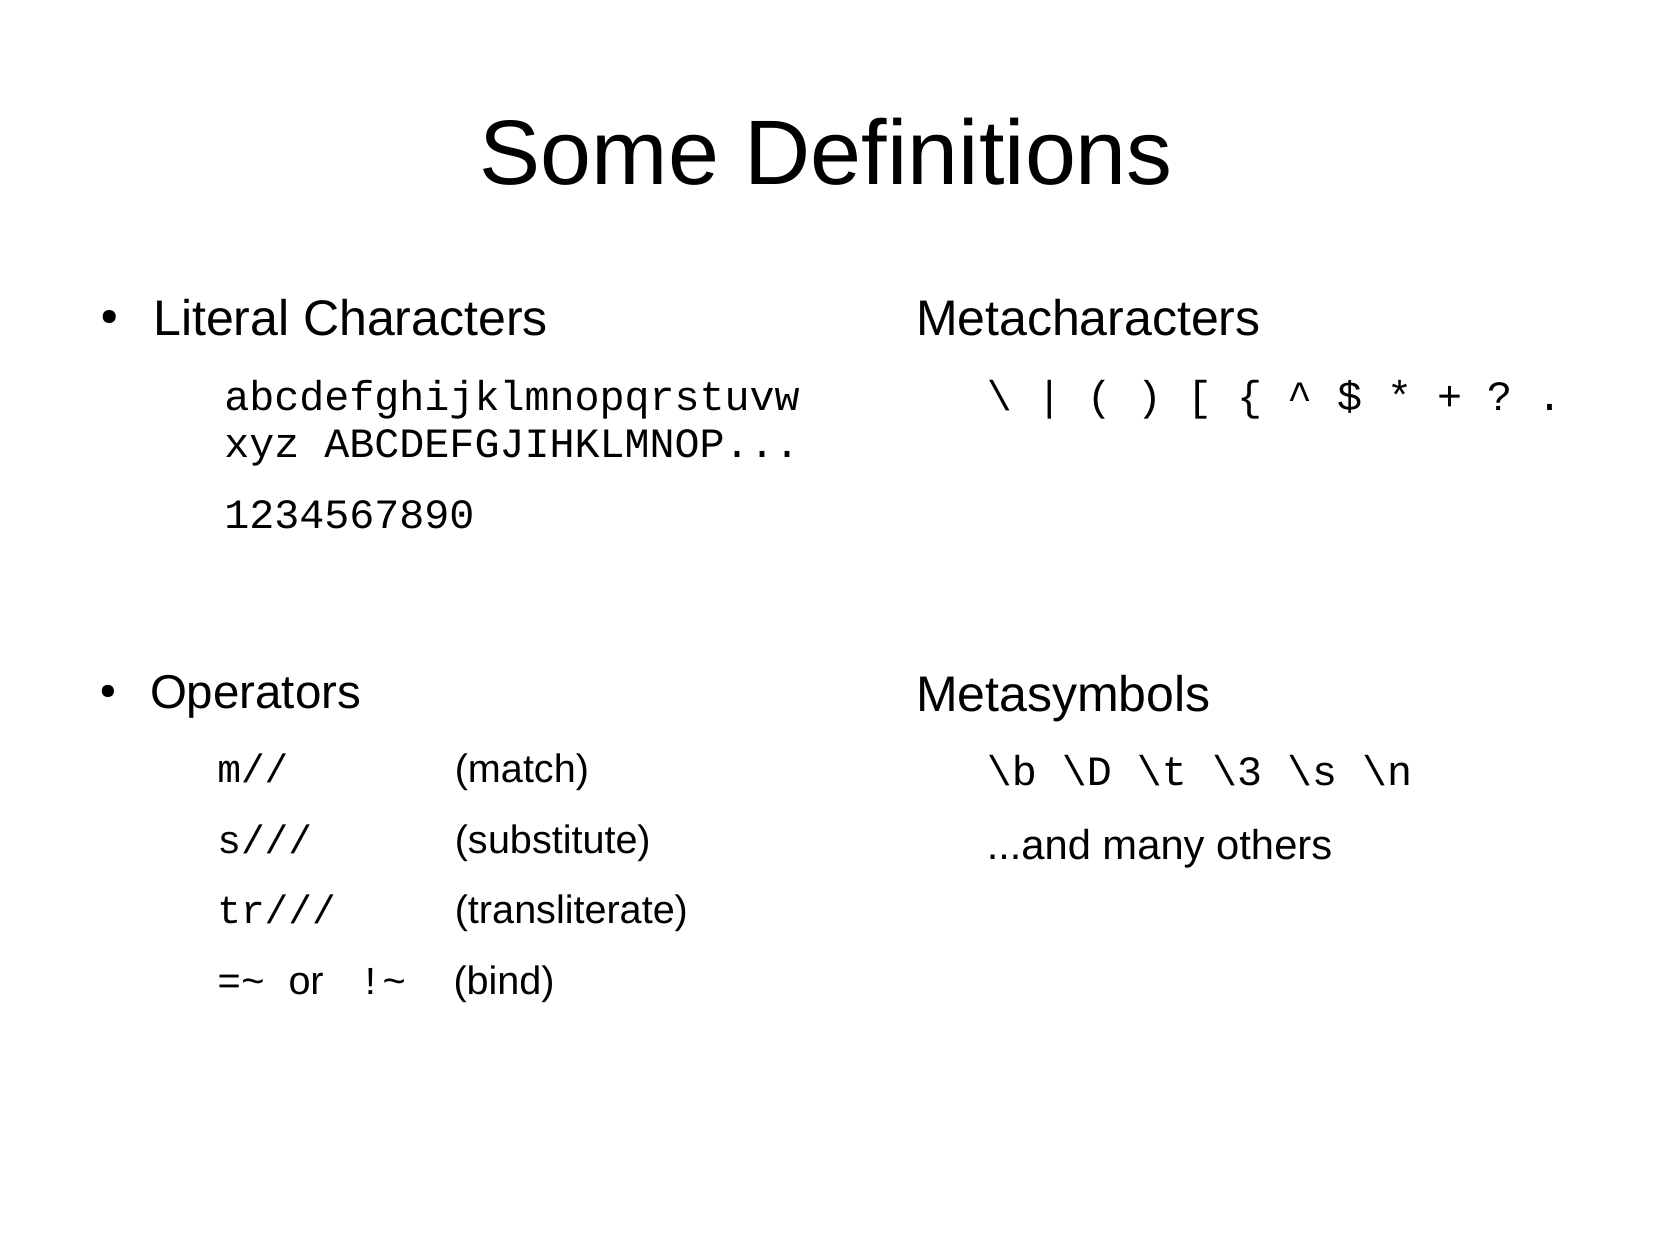

# Some Definitions
Literal Characters
abcdefghijklmnopqrstuvwxyz ABCDEFGJIHKLMNOP...
1234567890
Metacharacters
\ | ( ) [ { ^ $ * + ? .
Operators
m// (match)
s/// (substitute)
tr/// (transliterate)
=~ or !~ (bind)
Metasymbols
\b \D \t \3 \s \n
...and many others